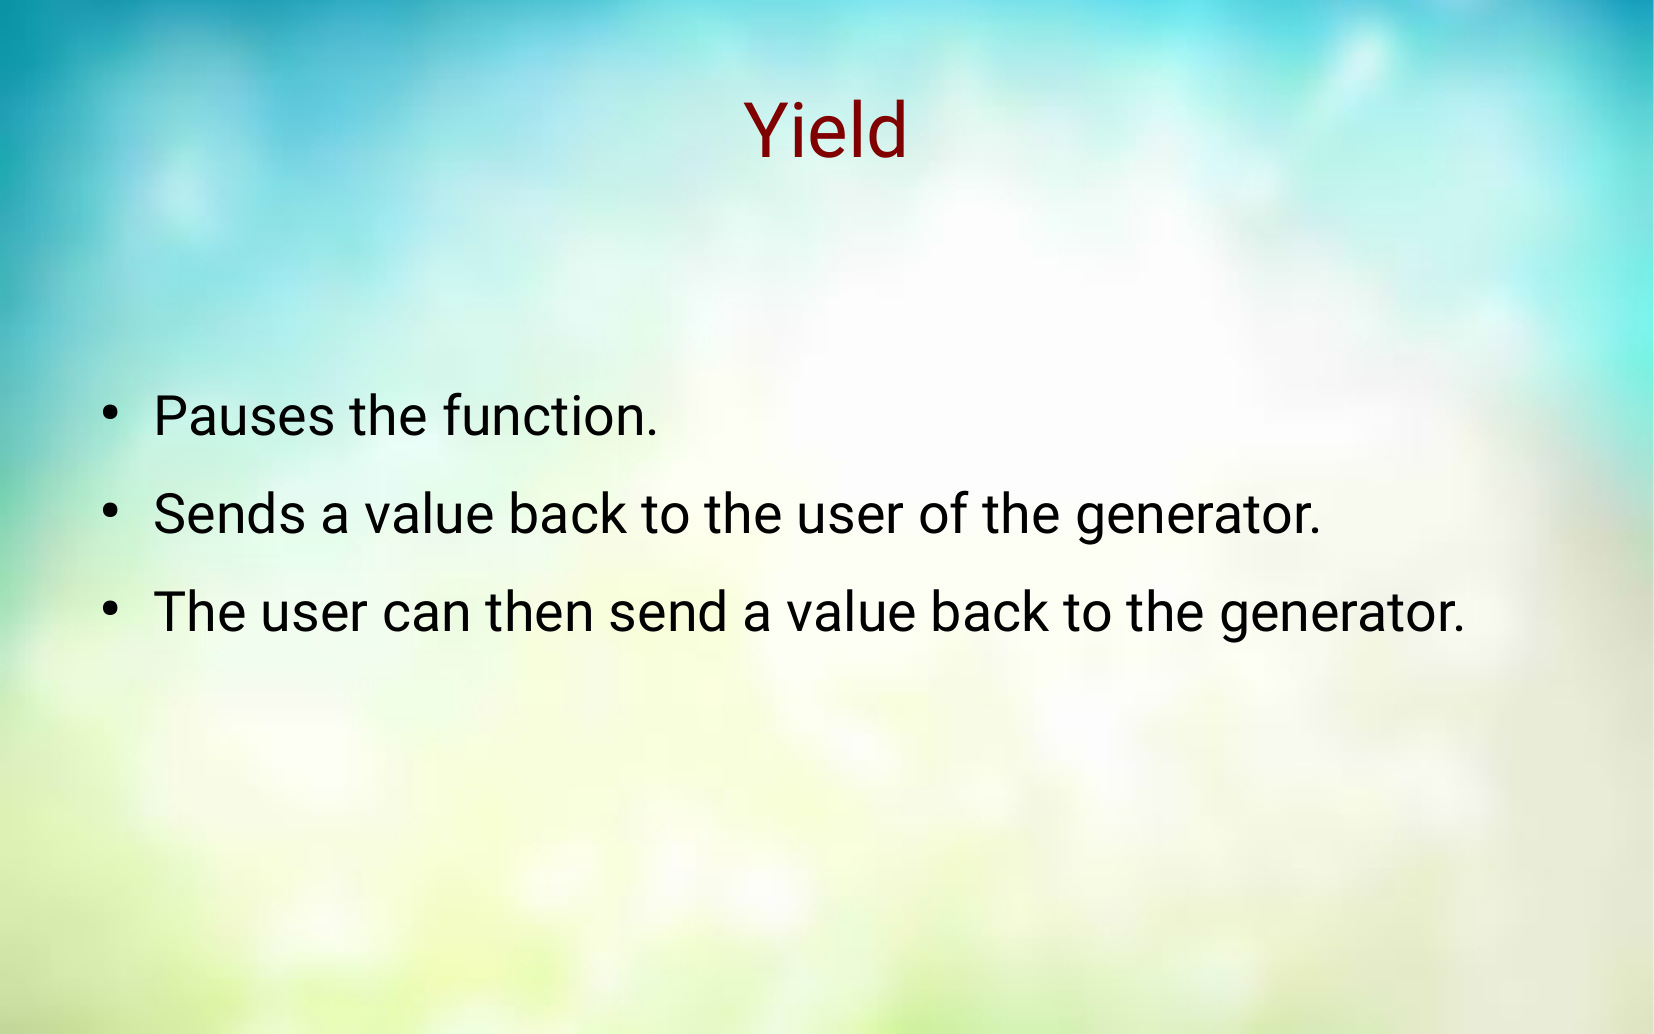

# Yield
Pauses the function.
Sends a value back to the user of the generator.
The user can then send a value back to the generator.